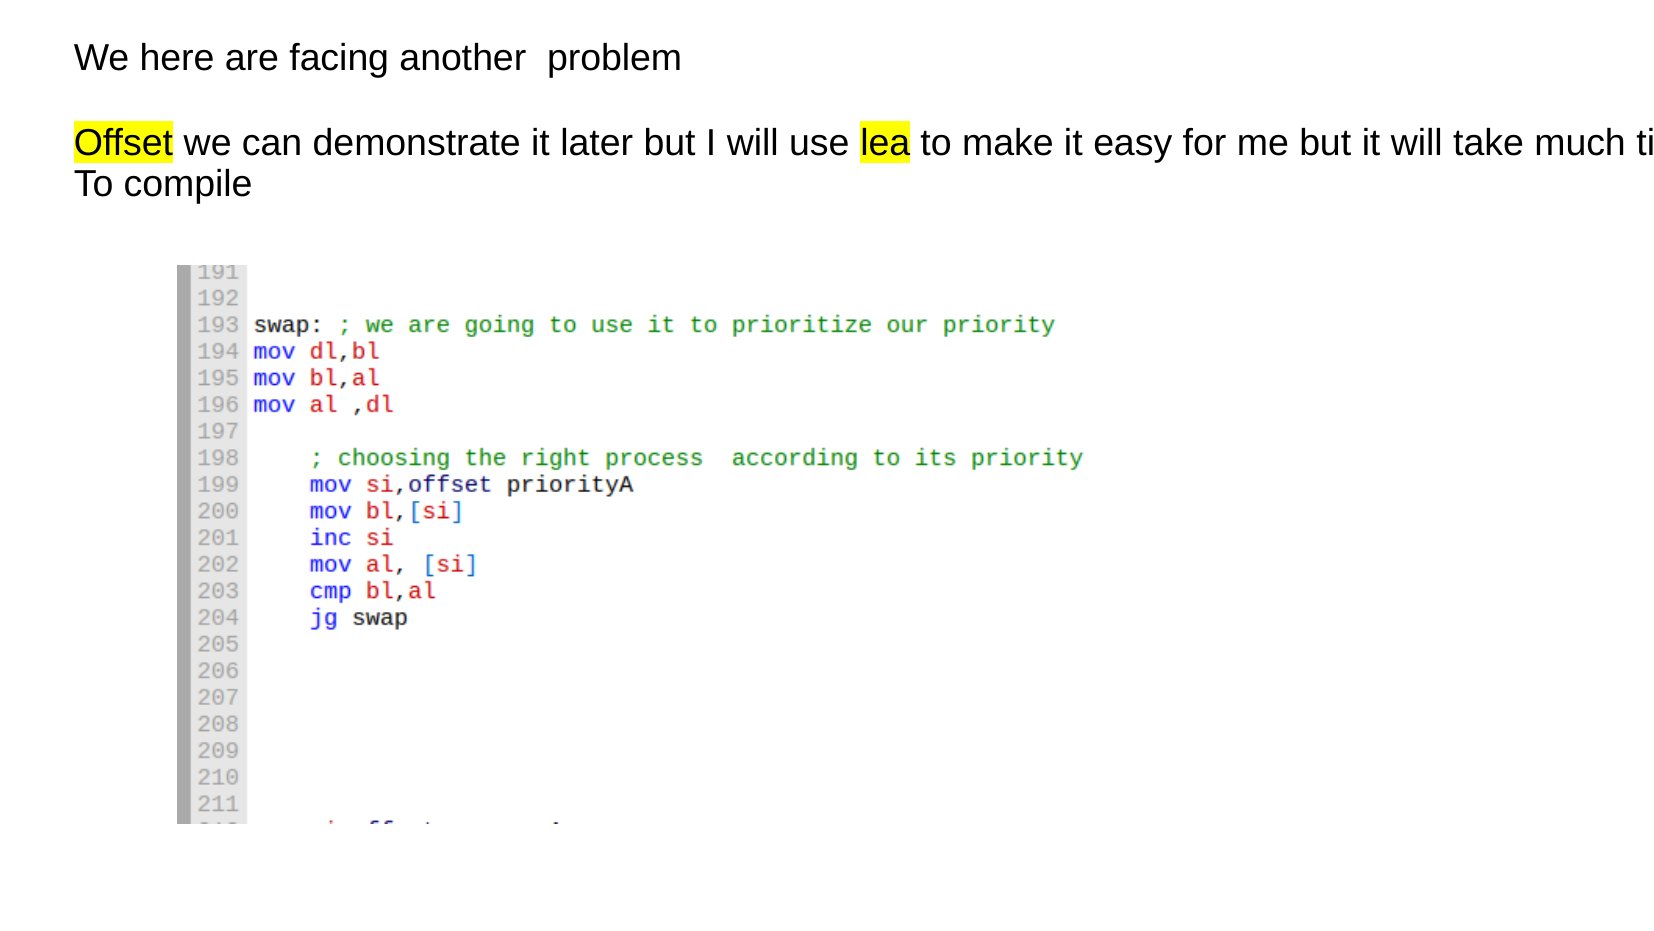

We here are facing another problem
Offset we can demonstrate it later but I will use lea to make it easy for me but it will take much time
To compile